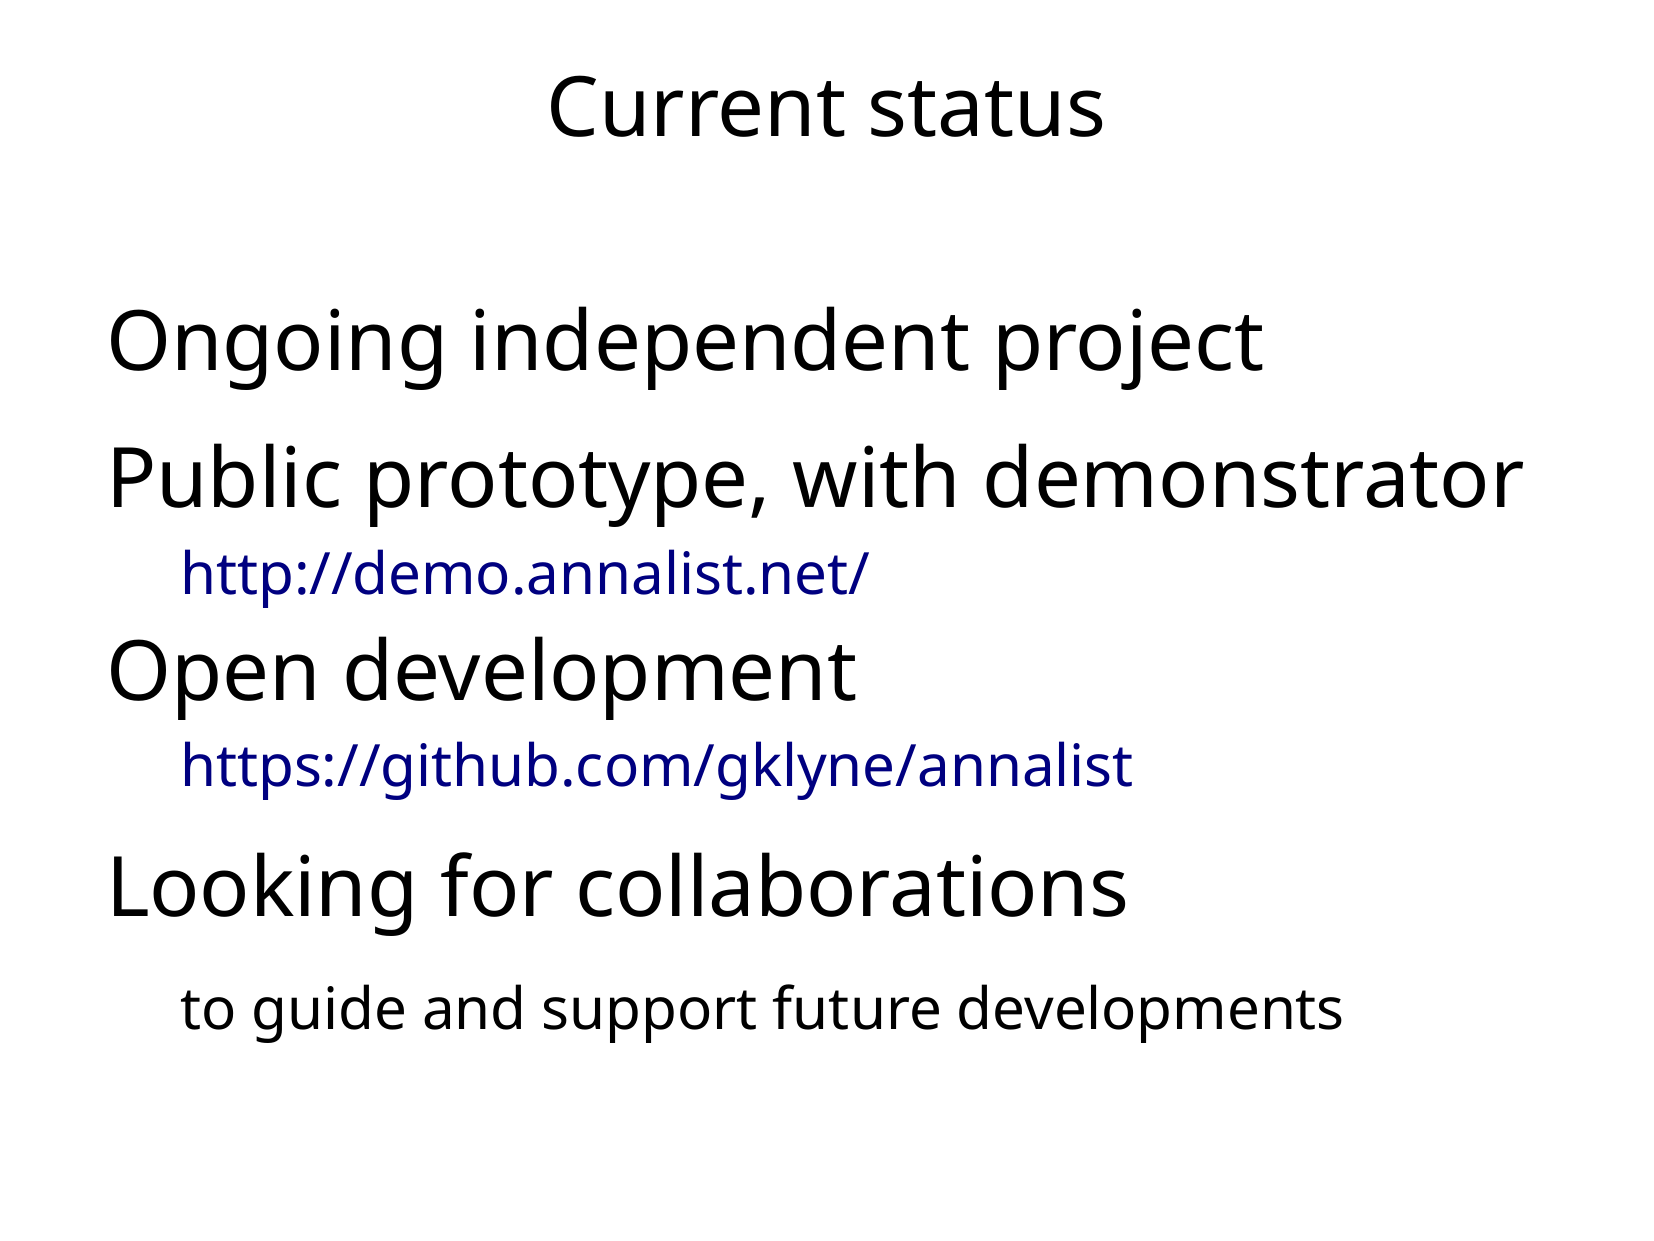

# Current status
Ongoing independent project
Public prototype, with demonstrator
	http://demo.annalist.net/
Open development
	https://github.com/gklyne/annalist
Looking for collaborations
	to guide and support future developments